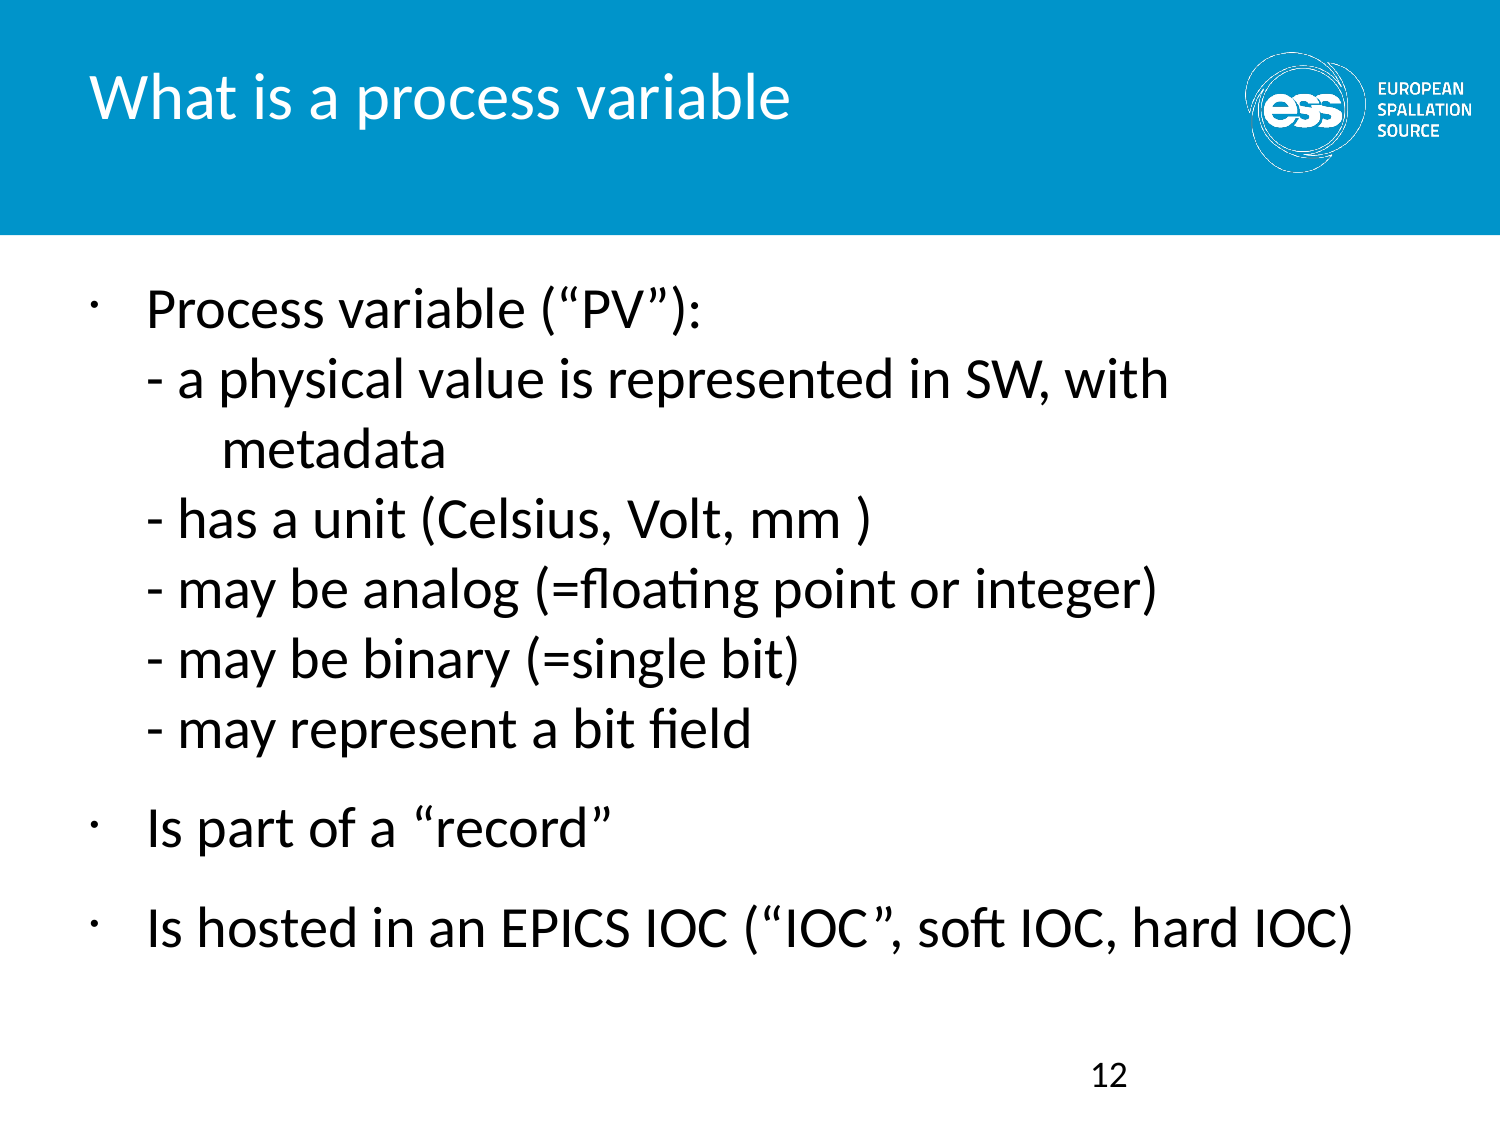

# What is a process variable
Process variable (“PV”):
- a physical value is represented in SW, with
	metadata
- has a unit (Celsius, Volt, mm )
- may be analog (=floating point or integer)
- may be binary (=single bit)
- may represent a bit field
Is part of a “record”
Is hosted in an EPICS IOC (“IOC”, soft IOC, hard IOC)